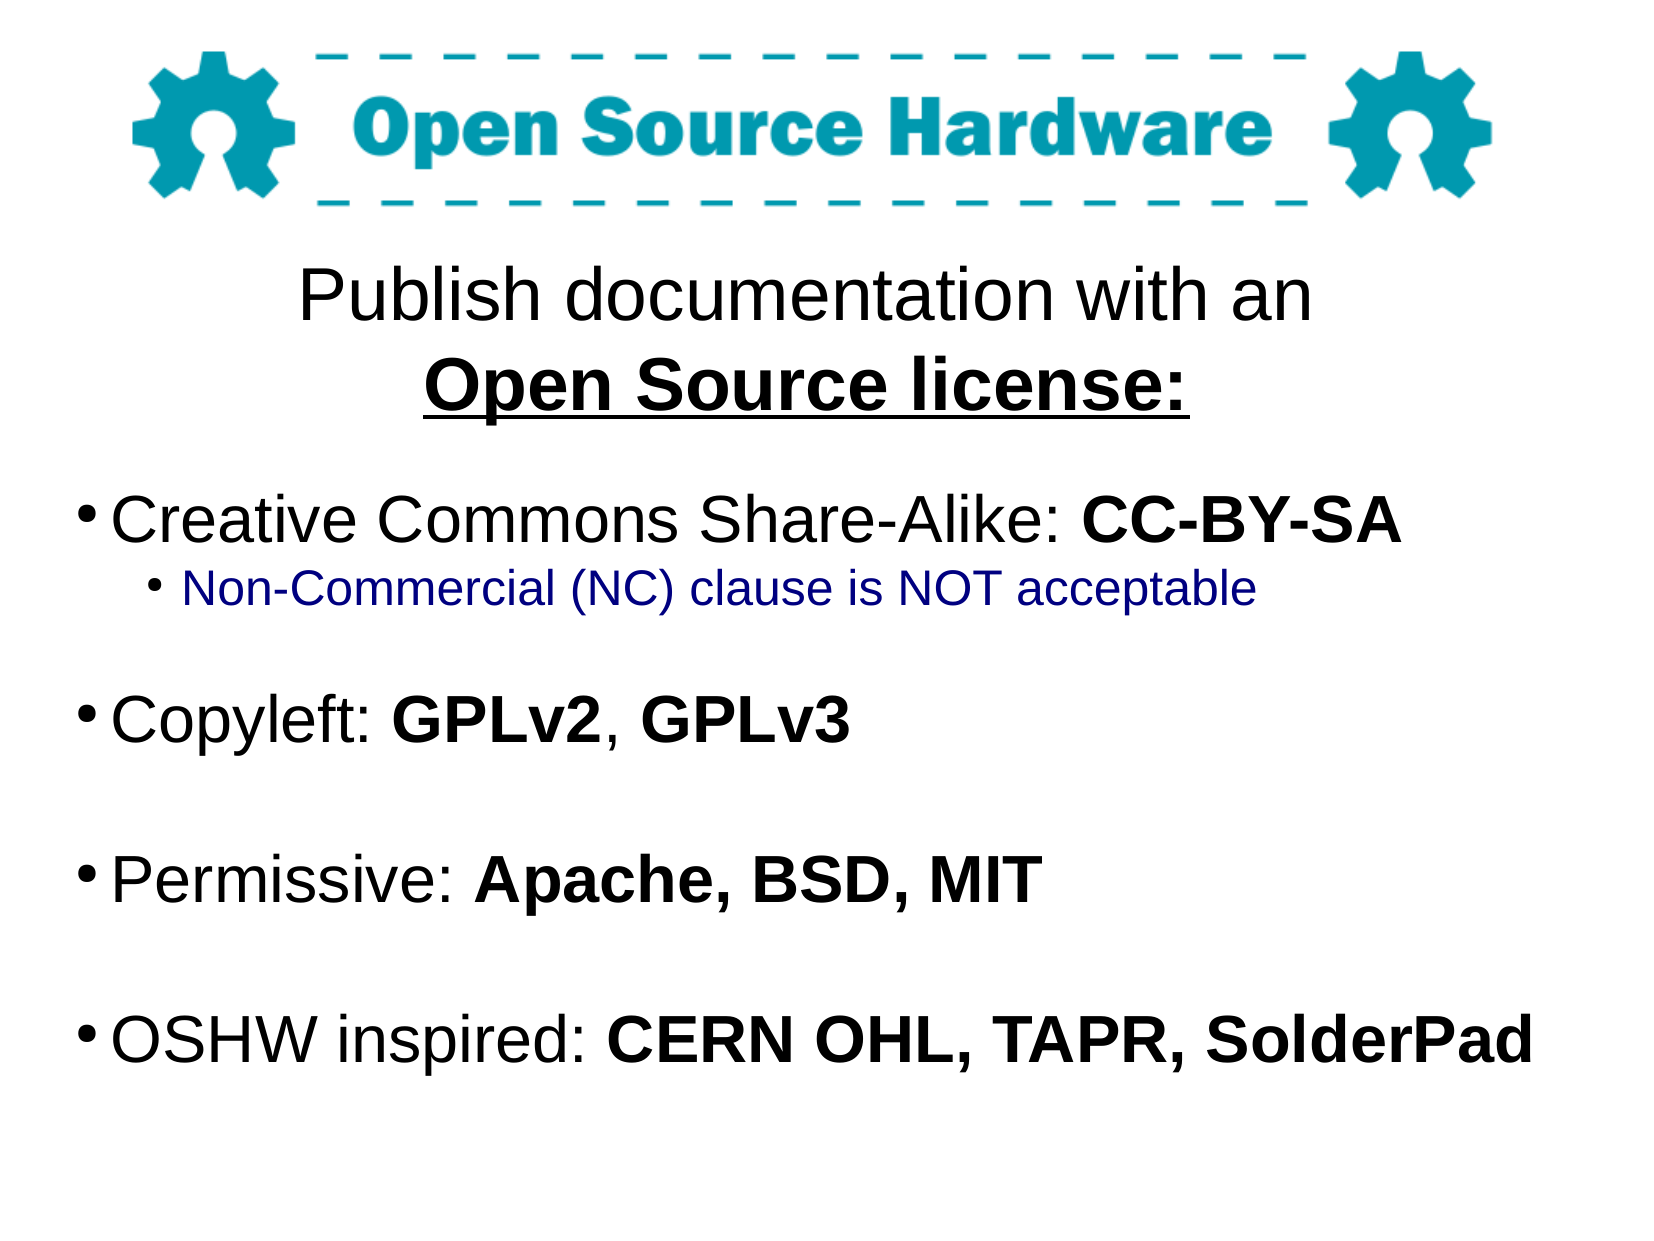

Publish documentation with an
Open Source license:
Creative Commons Share-Alike: CC-BY-SA
Non-Commercial (NC) clause is NOT acceptable
Copyleft: GPLv2, GPLv3
Permissive: Apache, BSD, MIT
OSHW inspired: CERN OHL, TAPR, SolderPad